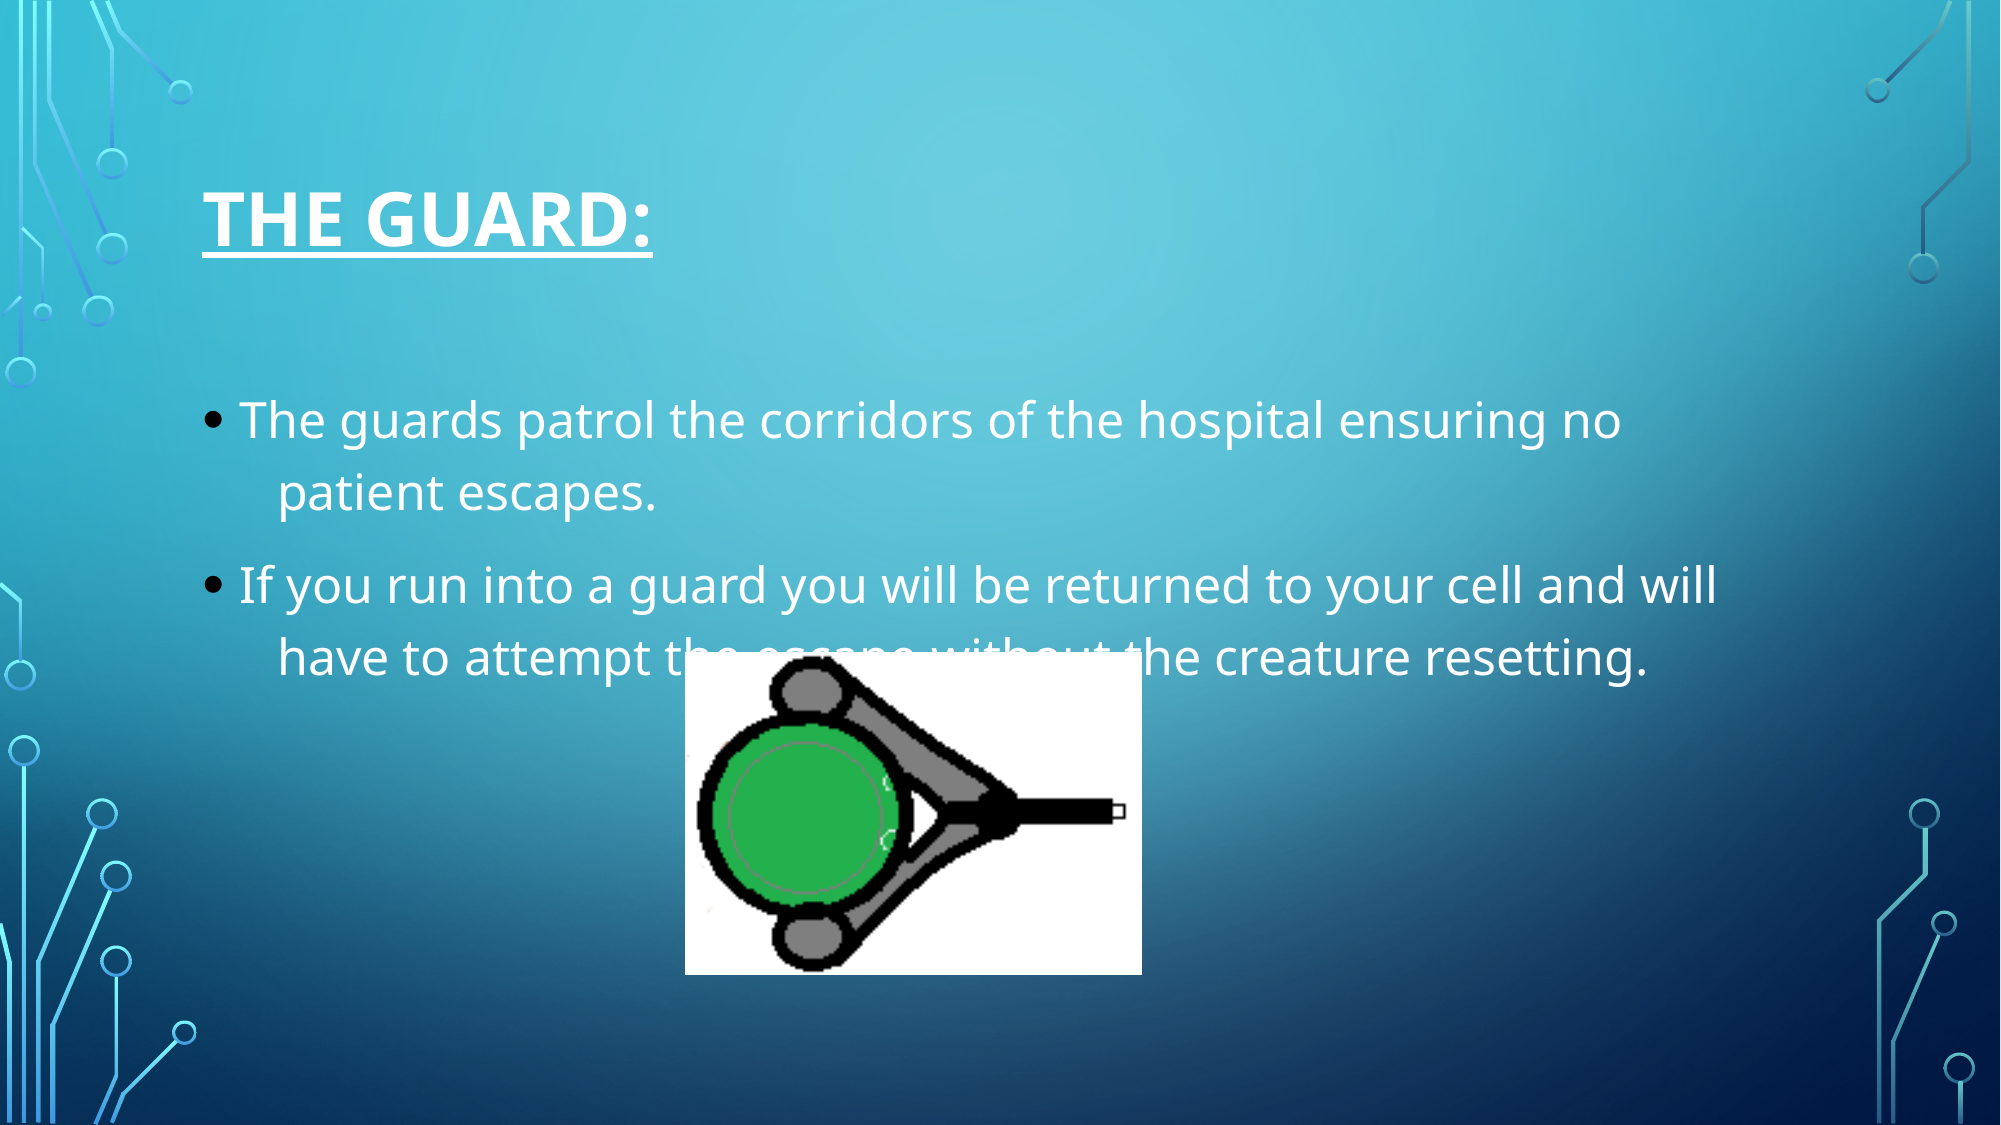

# The guard:
The guards patrol the corridors of the hospital ensuring no patient escapes.
If you run into a guard you will be returned to your cell and will have to attempt the escape without the creature resetting.